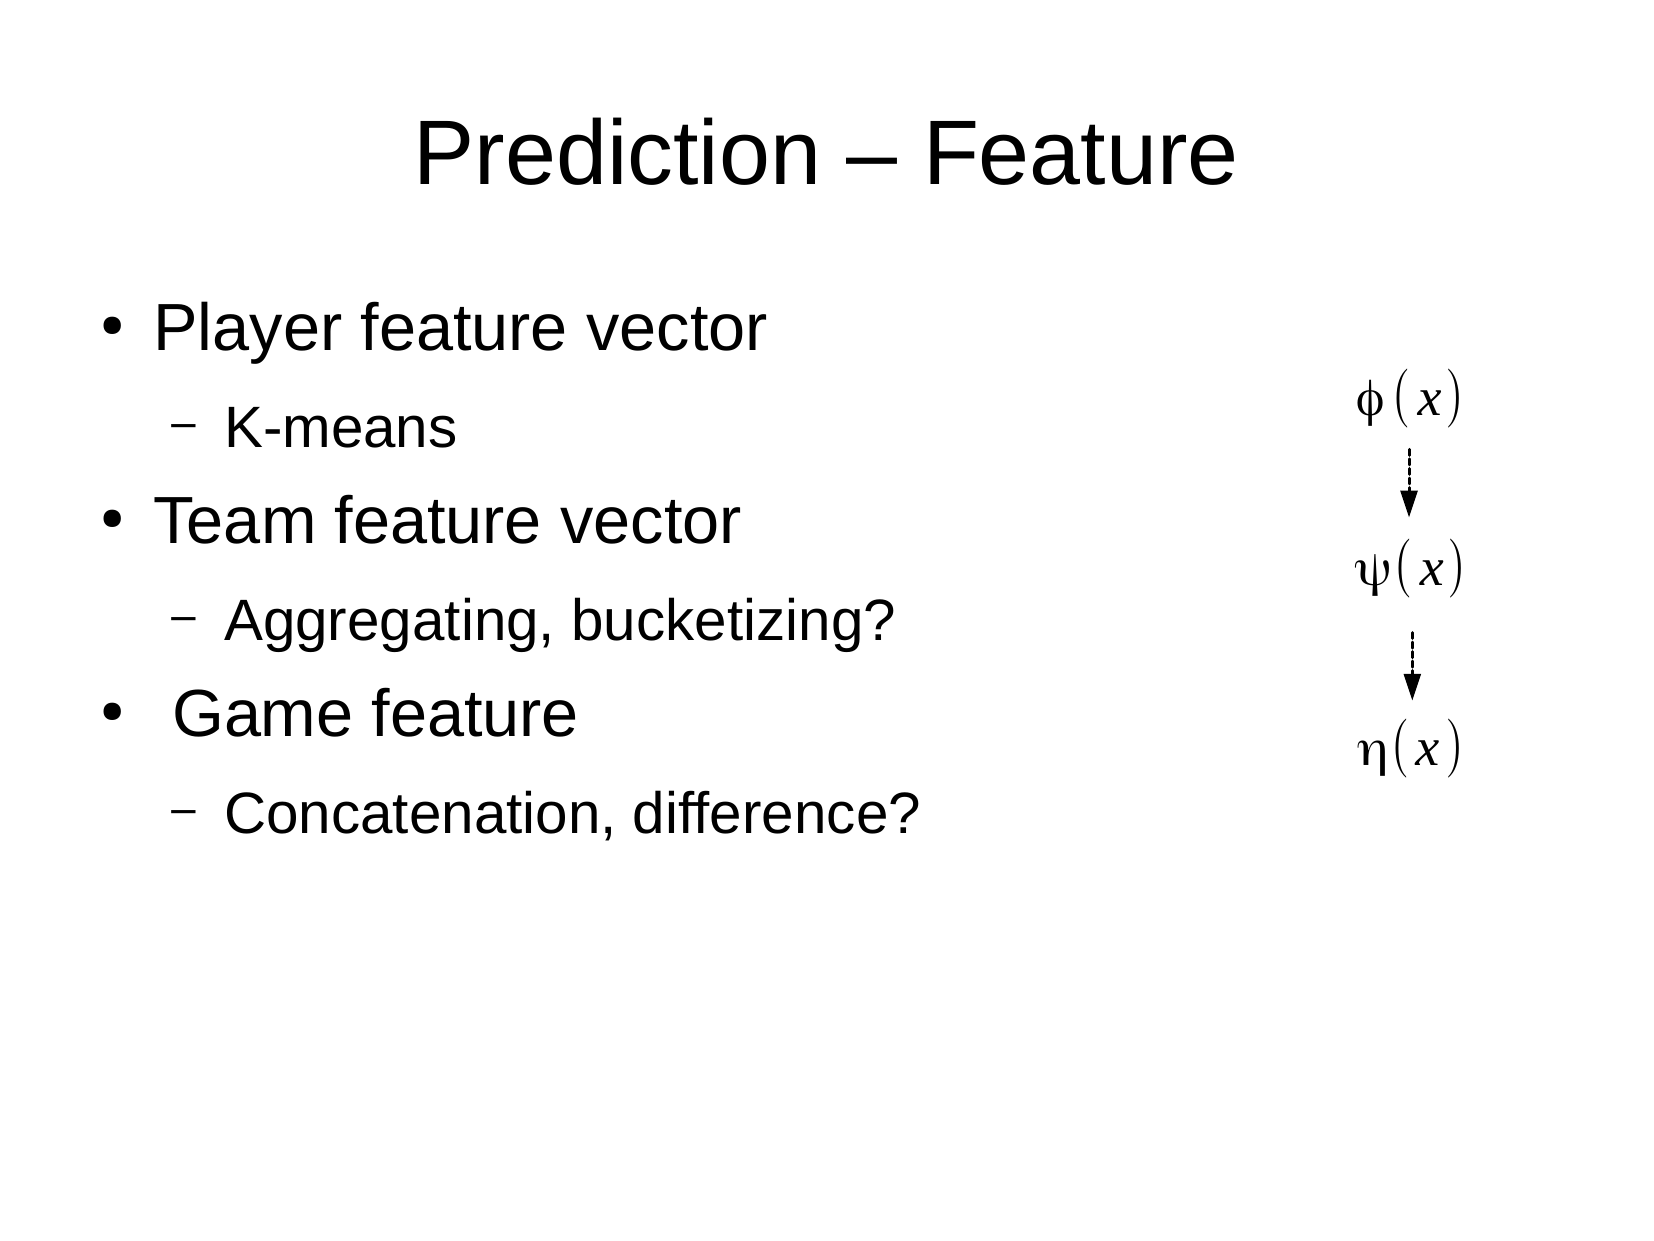

# Prediction – Feature
Player feature vector
K-means
Team feature vector
Aggregating, bucketizing?
 Game feature
Concatenation, difference?